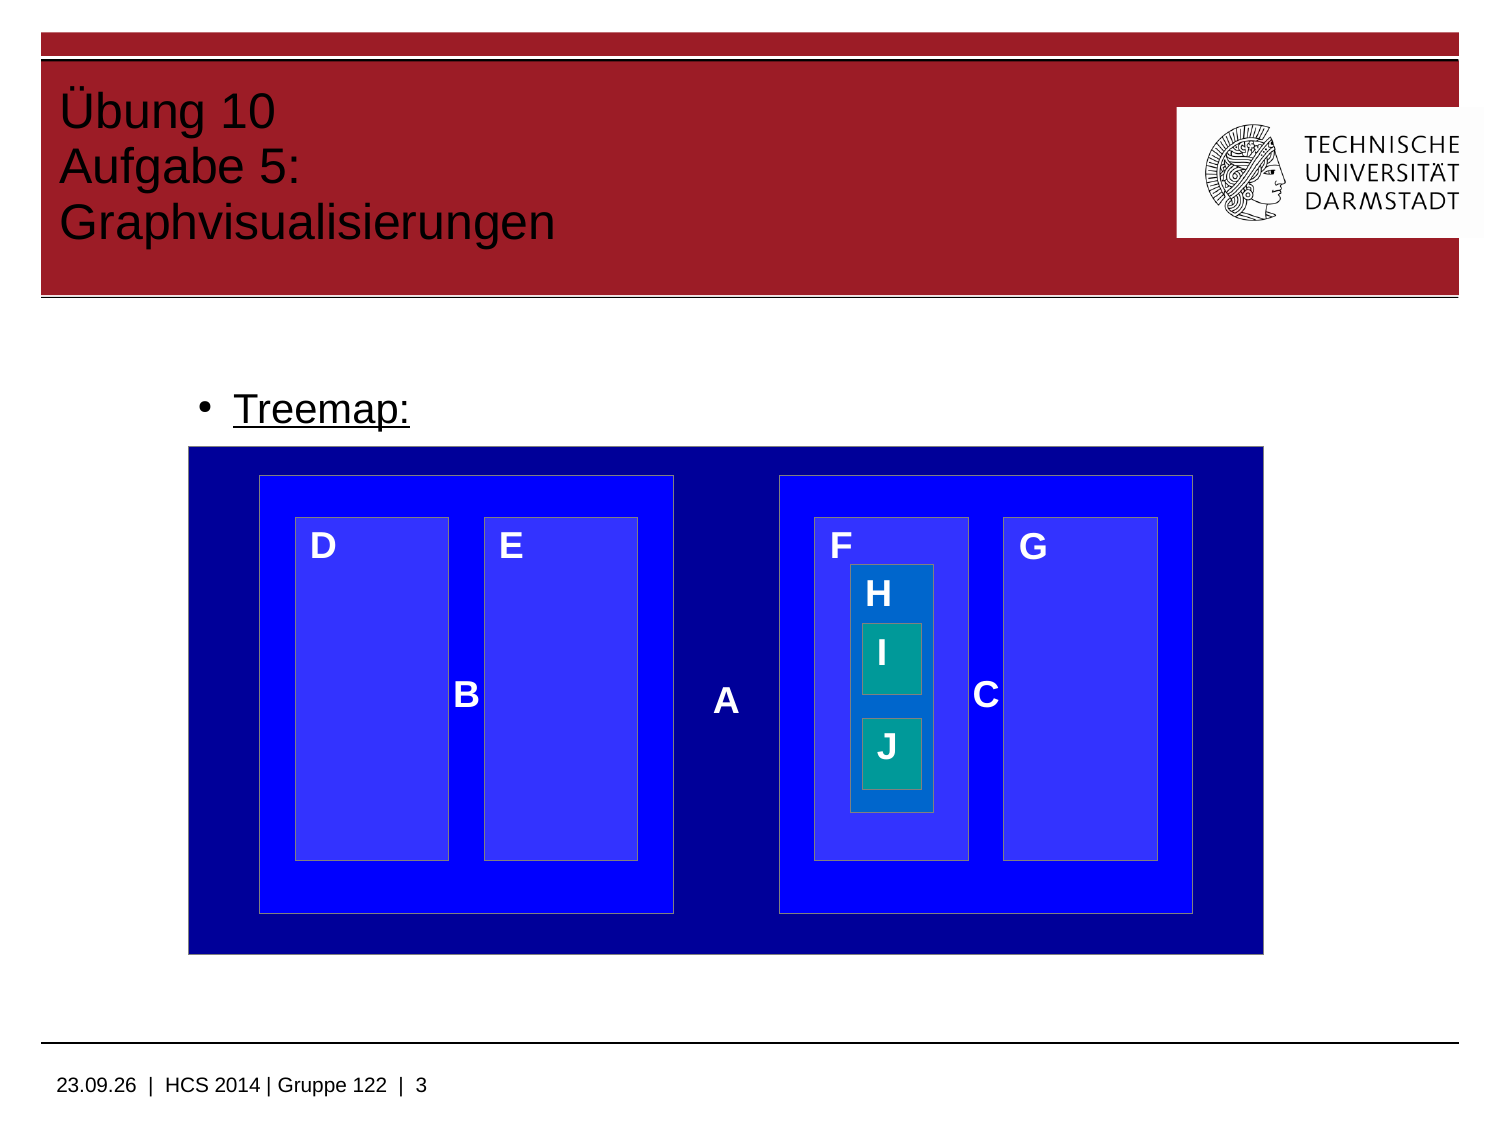

# Übung 10 Aufgabe 5: Graphvisualisierungen
Treemap:
A
B
C
D
E
F
G
H
I
J